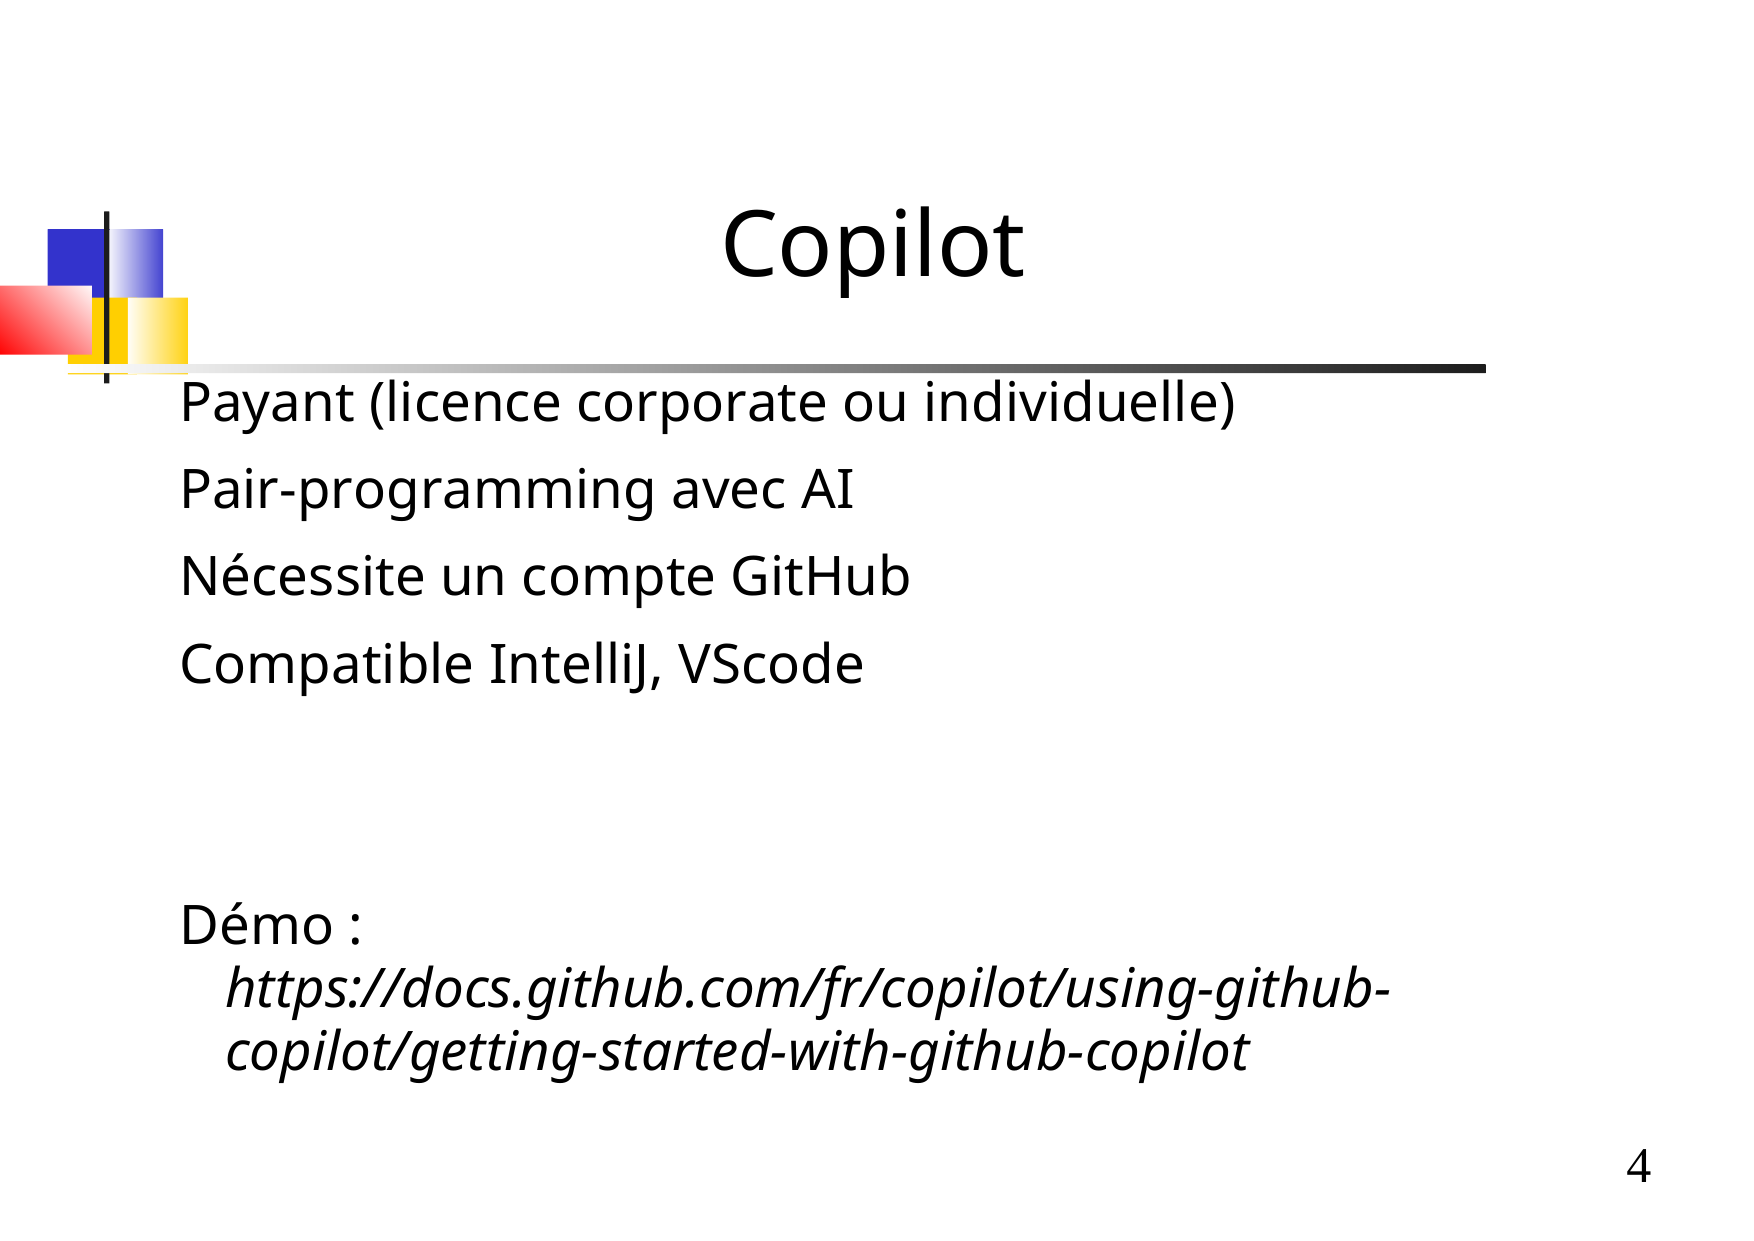

# Copilot
Payant (licence corporate ou individuelle)
Pair-programming avec AI
Nécessite un compte GitHub
Compatible IntelliJ, VScode
Démo :
https://docs.github.com/fr/copilot/using-github-copilot/getting-started-with-github-copilot